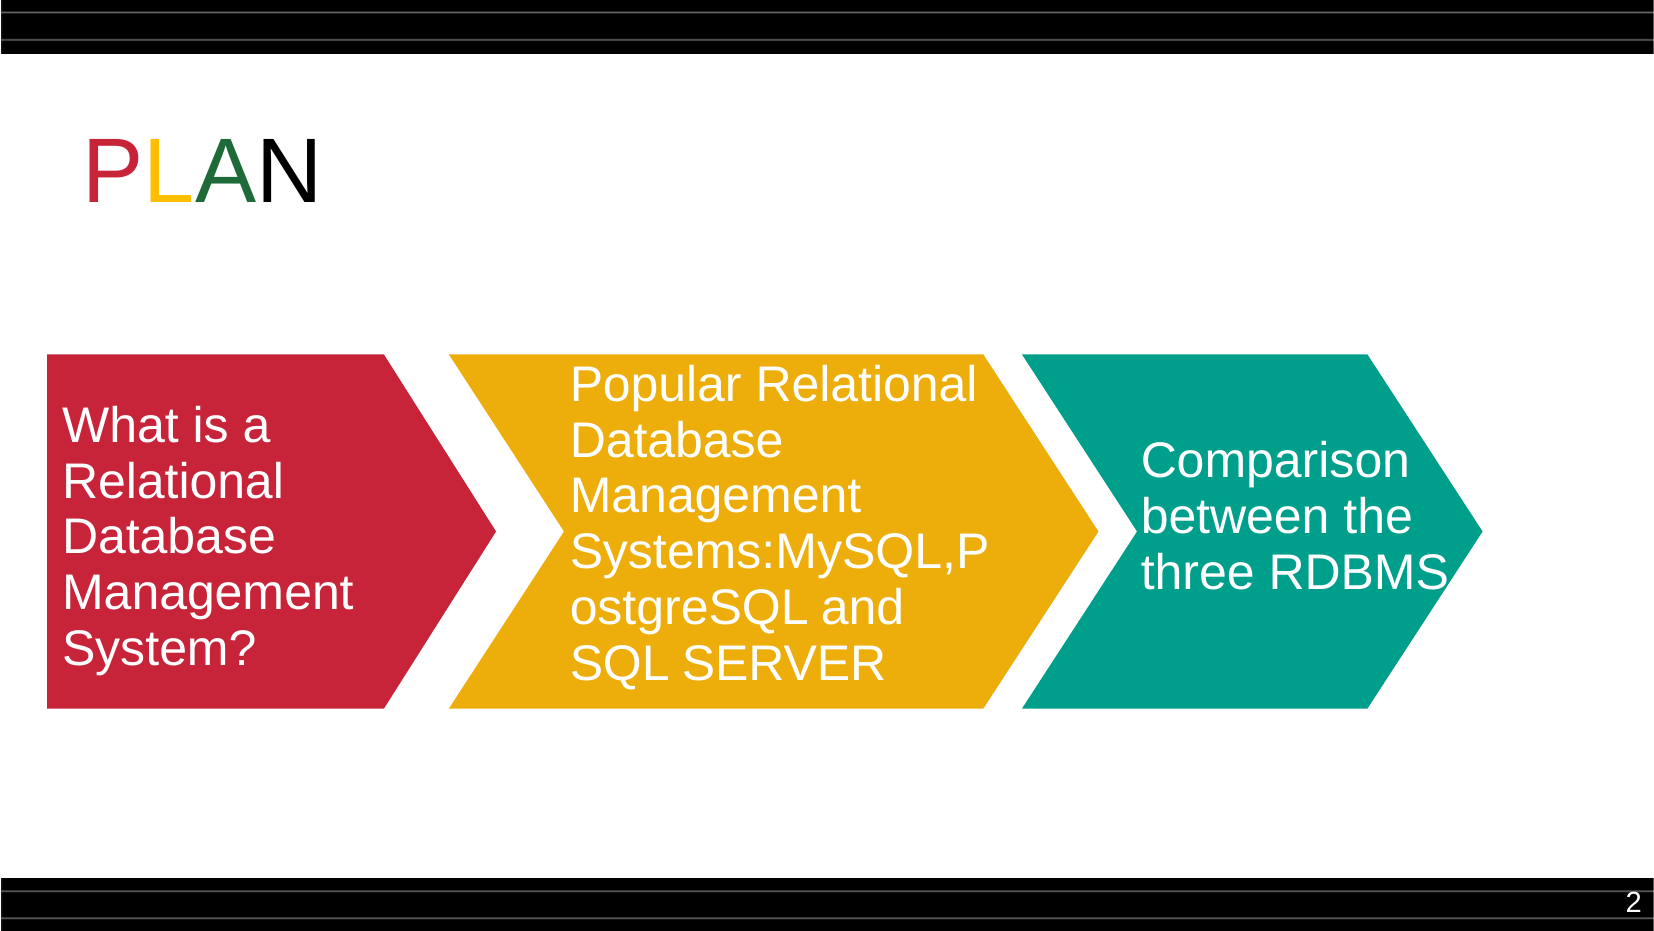

# PLAN
Popular Relational Database Management Systems:MySQL,PostgreSQL and SQL SERVER
What is a Relational Database Management System?
Comparison between the three RDBMS